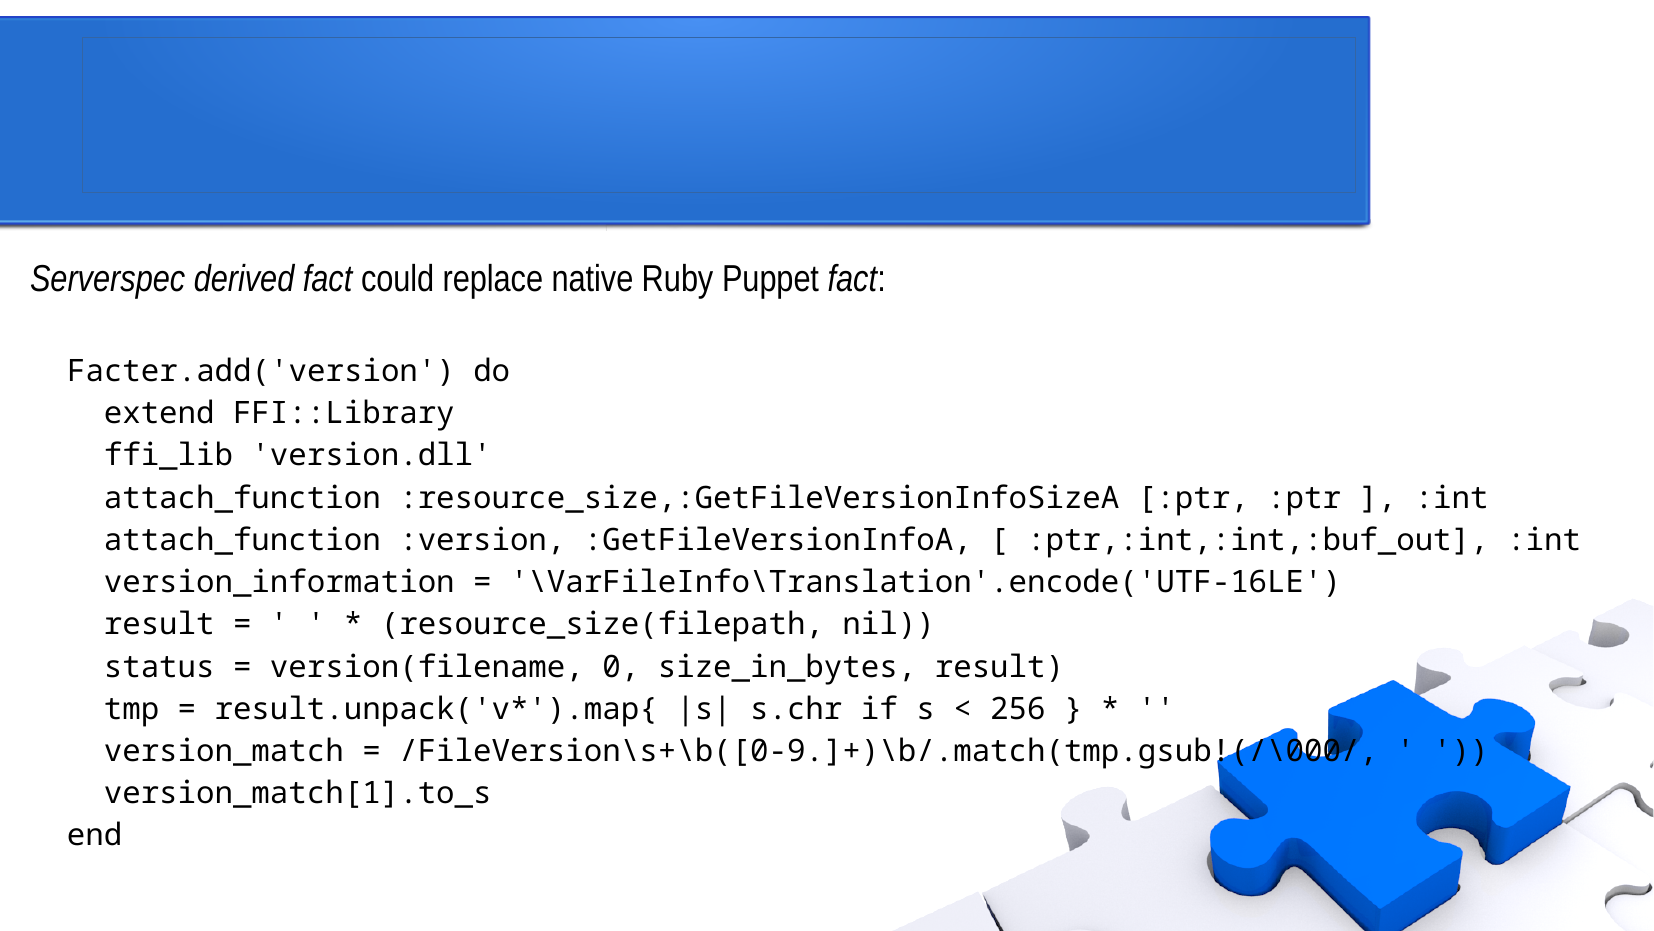

#
Serverspec derived fact could replace native Ruby Puppet fact:
 Facter.add('version') do
 extend FFI::Library
 ffi_lib 'version.dll'
 attach_function :resource_size,:GetFileVersionInfoSizeA [:ptr, :ptr ], :int
 attach_function :version, :GetFileVersionInfoA, [ :ptr,:int,:int,:buf_out], :int
 version_information = '\VarFileInfo\Translation'.encode('UTF-16LE')
 result = ' ' * (resource_size(filepath, nil))
 status = version(filename, 0, size_in_bytes, result)
 tmp = result.unpack('v*').map{ |s| s.chr if s < 256 } * ''
 version_match = /FileVersion\s+\b([0-9.]+)\b/.match(tmp.gsub!(/\000/, ' '))
 version_match[1].to_s
 end